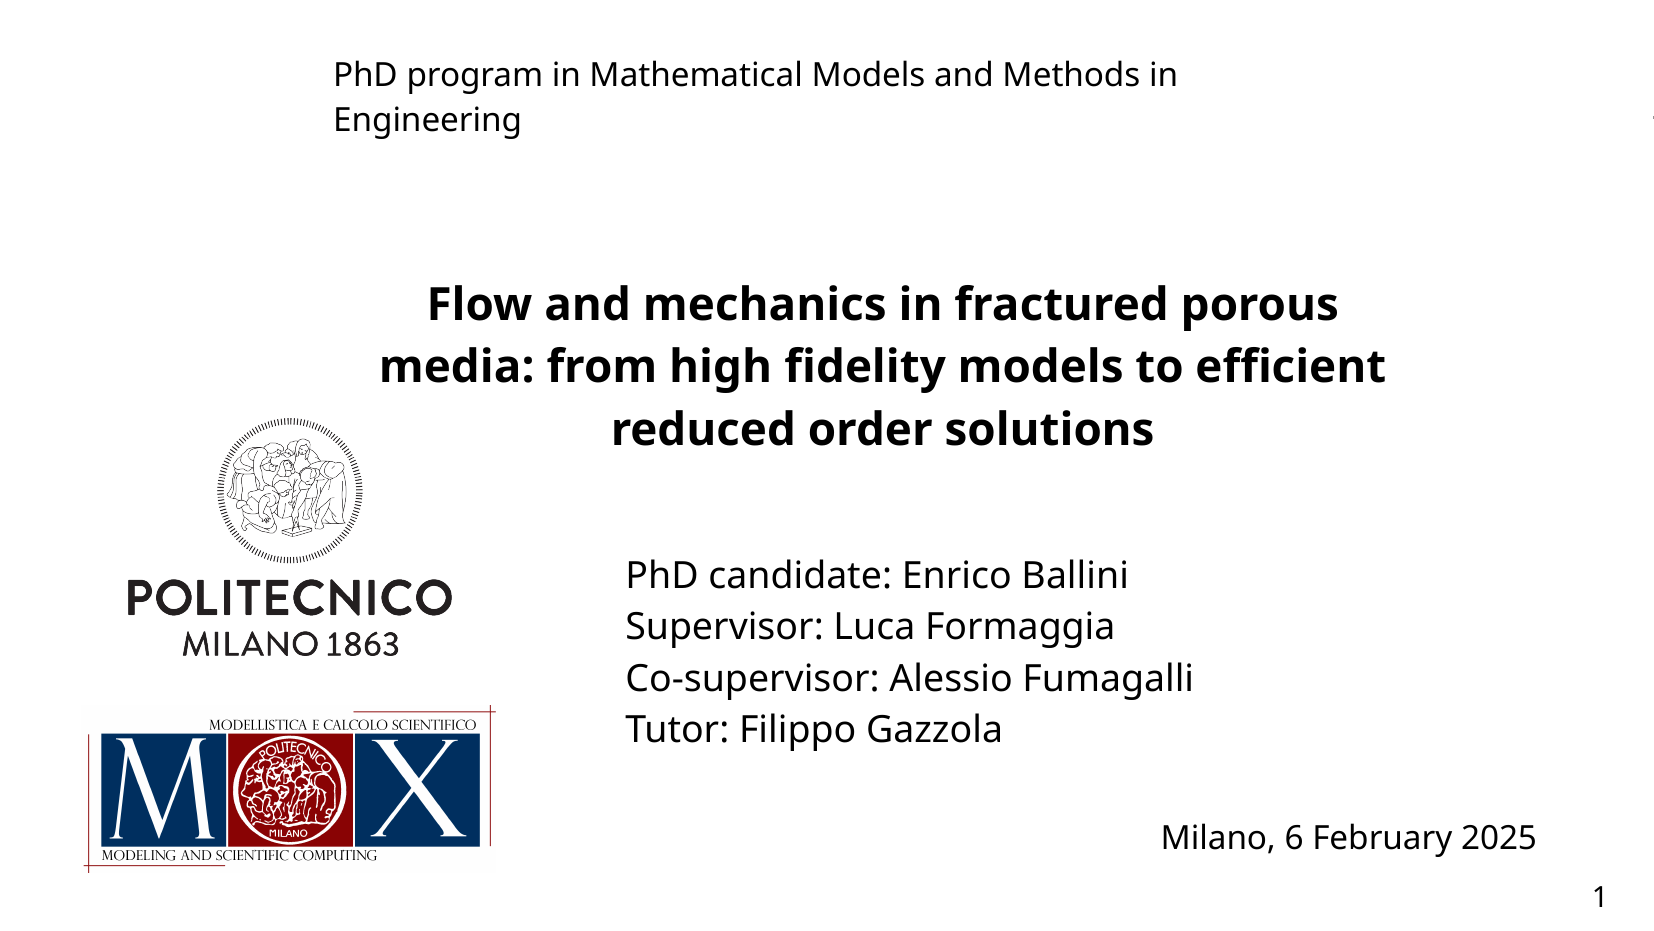

#
PhD program in Mathematical Models and Methods in Engineering
Flow and mechanics in fractured porous media: from high fidelity models to efficient reduced order solutions
PhD candidate: Enrico Ballini
Supervisor: Luca Formaggia
Co-supervisor: Alessio Fumagalli
Tutor: Filippo Gazzola
Milano, 6 February 2025